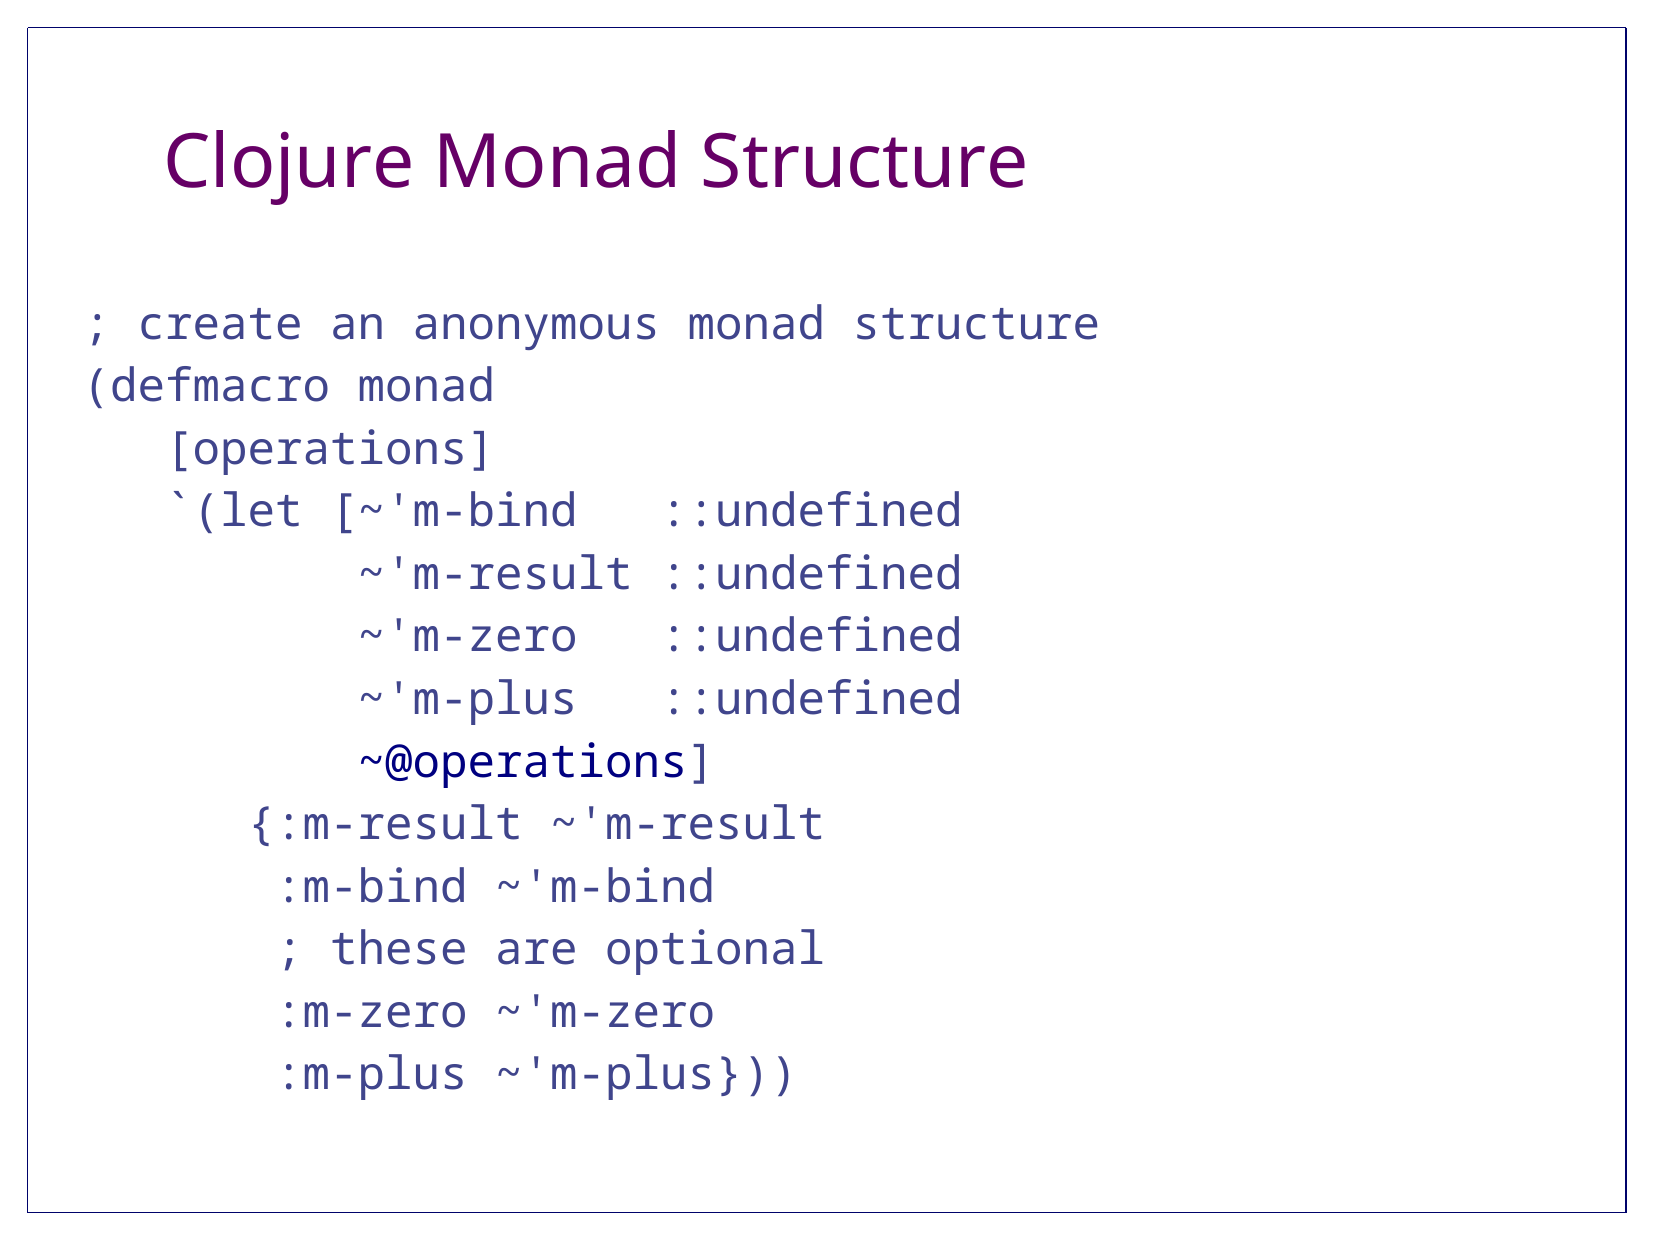

# Clojure Monad Structure
; create an anonymous monad structure
(defmacro monad
 [operations]
 `(let [~'m-bind ::undefined
 ~'m-result ::undefined
 ~'m-zero ::undefined
 ~'m-plus ::undefined
 ~@operations]
 {:m-result ~'m-result
 :m-bind ~'m-bind
 ; these are optional
 :m-zero ~'m-zero
 :m-plus ~'m-plus}))